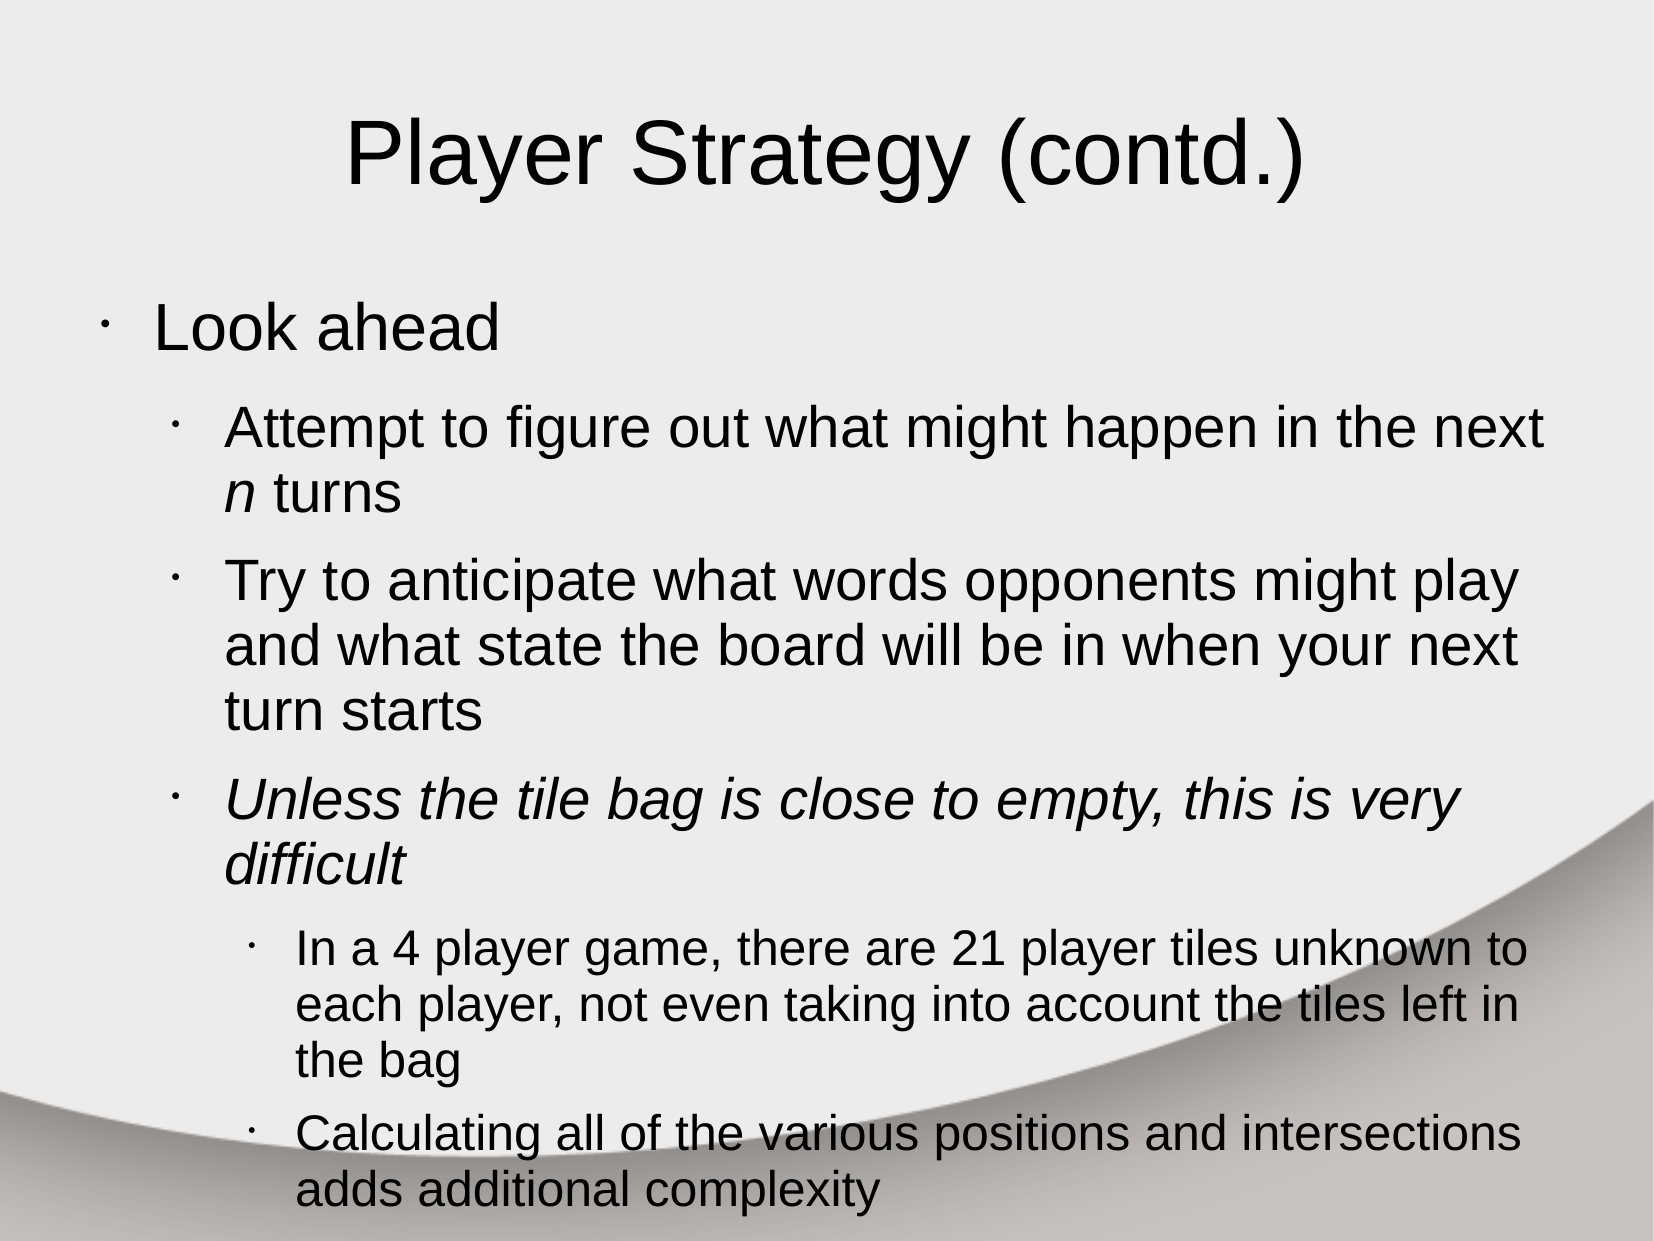

# Player Strategy (contd.)
Look ahead
Attempt to figure out what might happen in the next n turns
Try to anticipate what words opponents might play and what state the board will be in when your next turn starts
Unless the tile bag is close to empty, this is very difficult
In a 4 player game, there are 21 player tiles unknown to each player, not even taking into account the tiles left in the bag
Calculating all of the various positions and intersections adds additional complexity